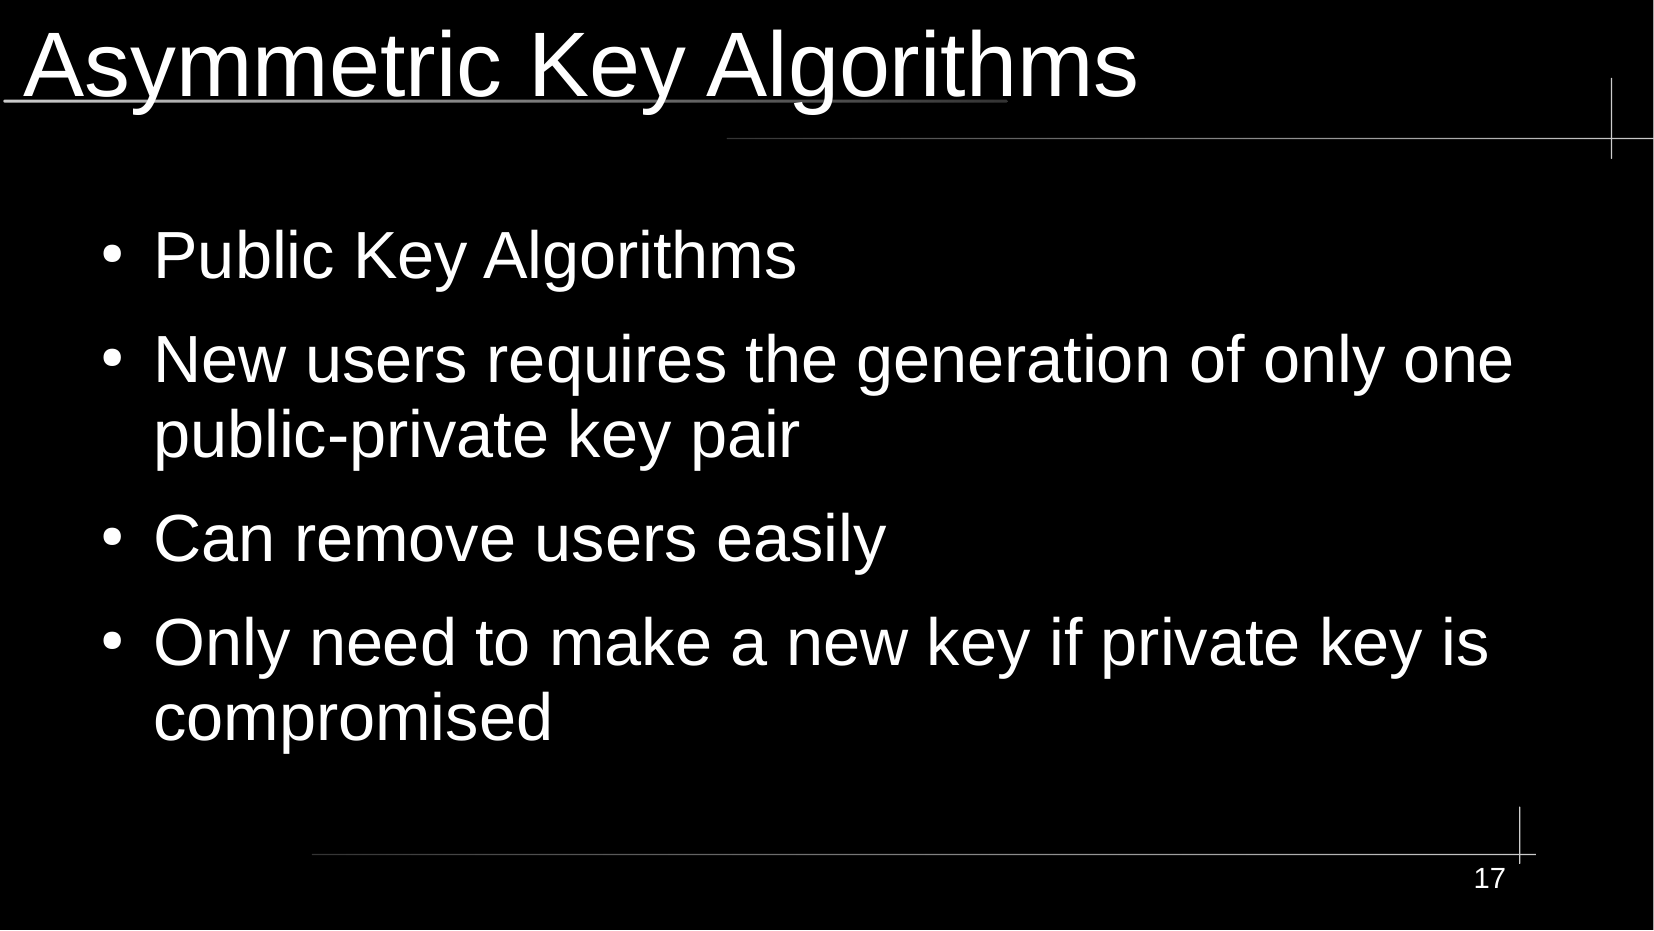

# Asymmetric Key Algorithms
Public Key Algorithms
New users requires the generation of only one public-private key pair
Can remove users easily
Only need to make a new key if private key is compromised
17